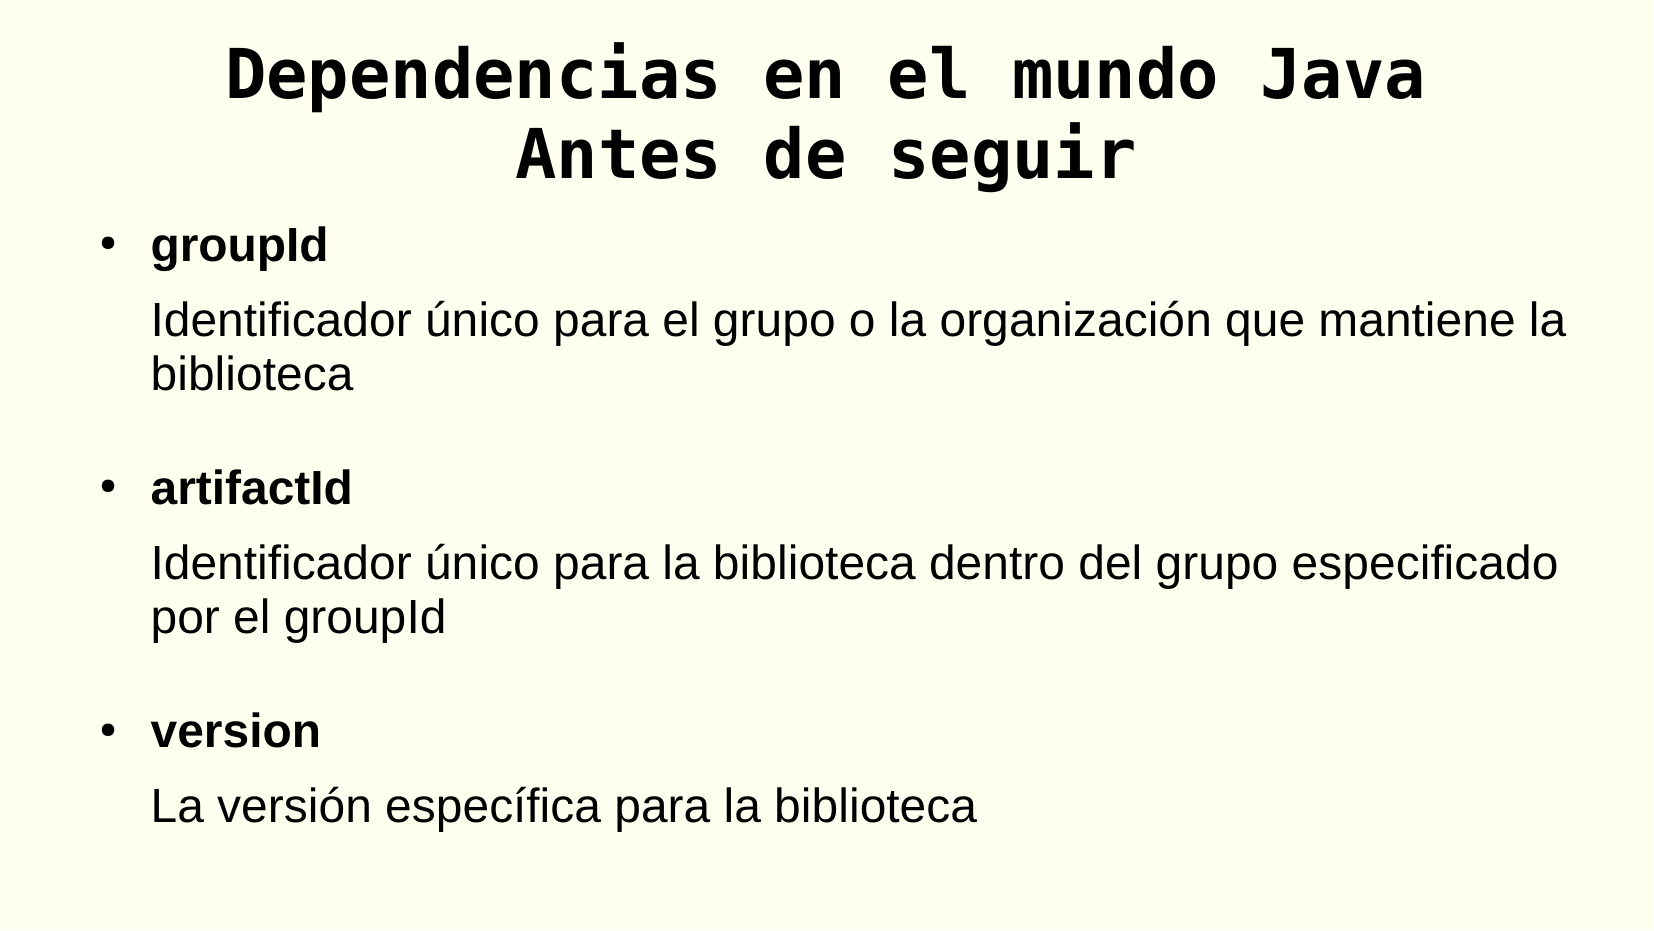

# Dependencias en el mundo Java Antes de seguir
groupId
Identificador único para el grupo o la organización que mantiene la biblioteca
artifactId
Identificador único para la biblioteca dentro del grupo especificado por el groupId
version
La versión específica para la biblioteca